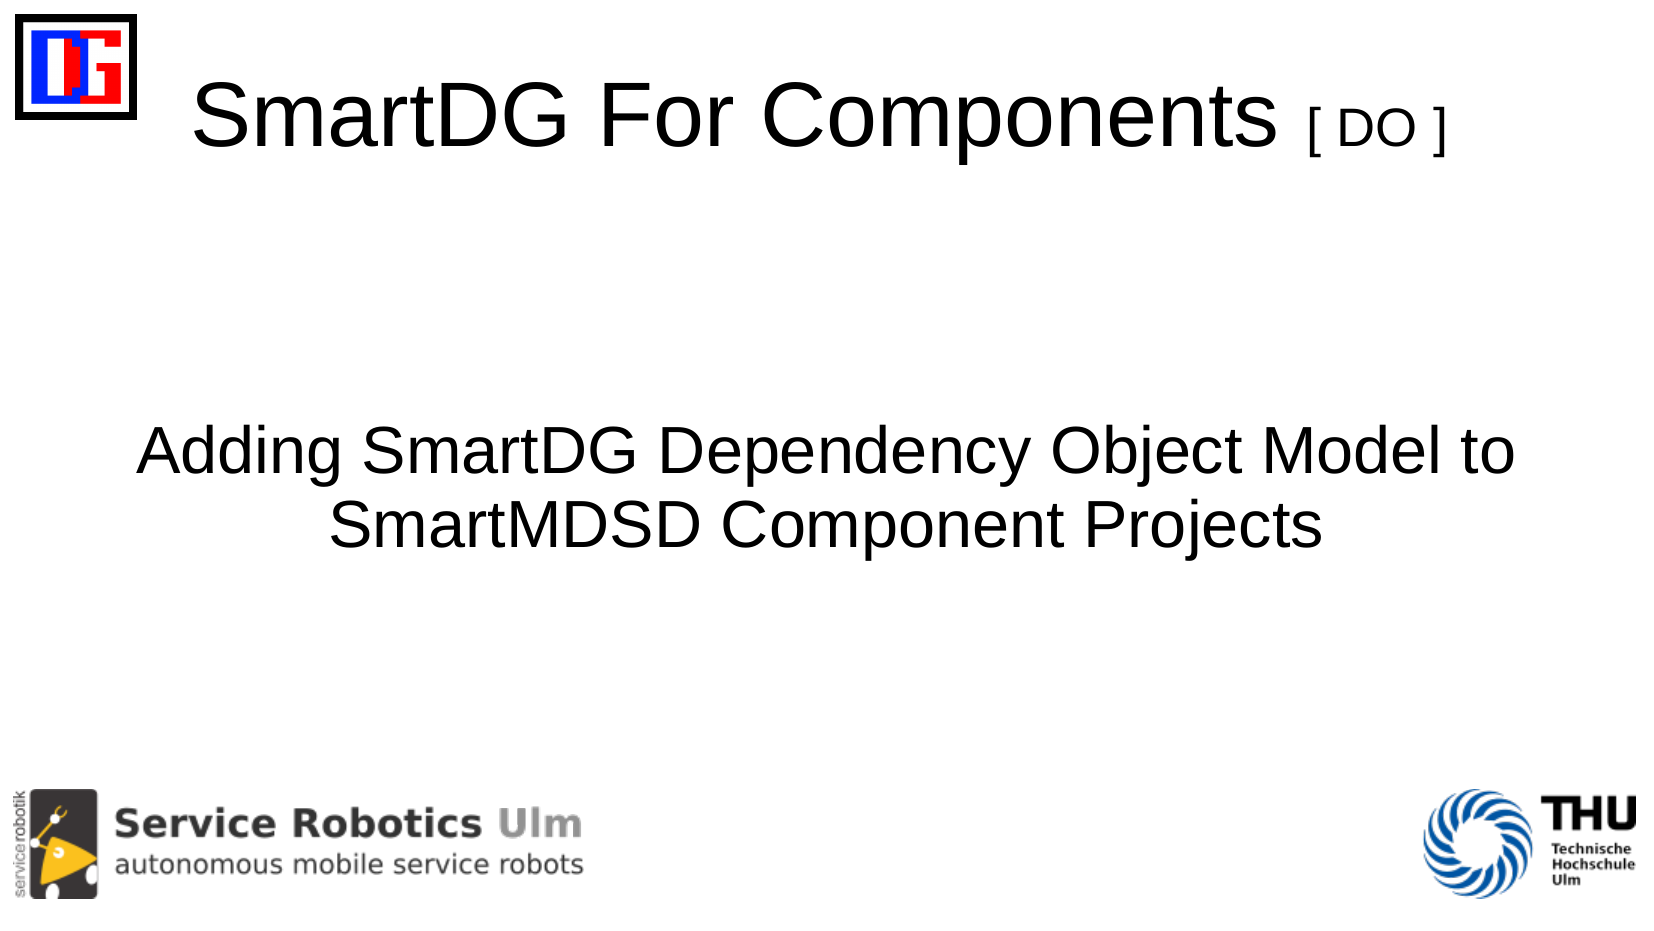

# SmartDG For Components [ DO ]
Adding SmartDG Dependency Object Model to SmartMDSD Component Projects